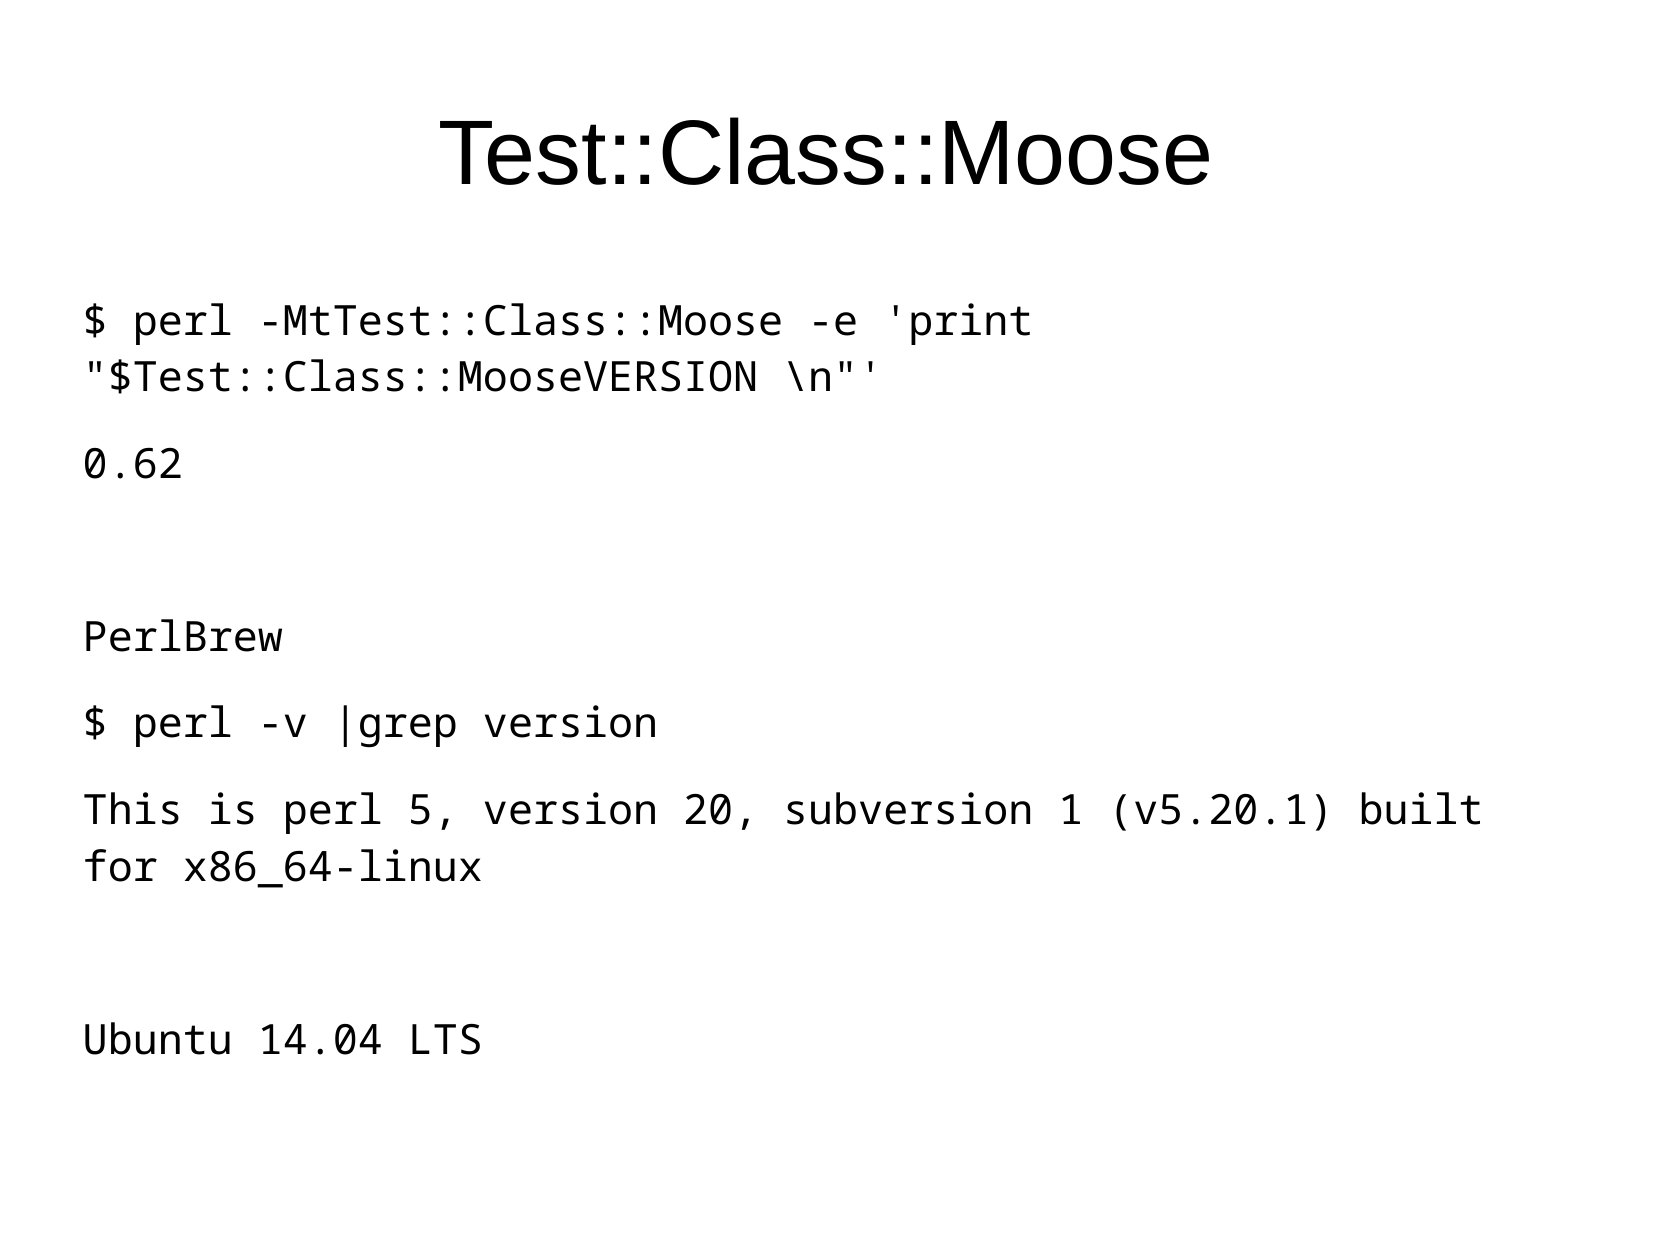

# Test::Class::Moose
$ perl -MtTest::Class::Moose -e 'print "$Test::Class::MooseVERSION \n"'
0.62
PerlBrew
$ perl -v |grep version
This is perl 5, version 20, subversion 1 (v5.20.1) built for x86_64-linux
Ubuntu 14.04 LTS